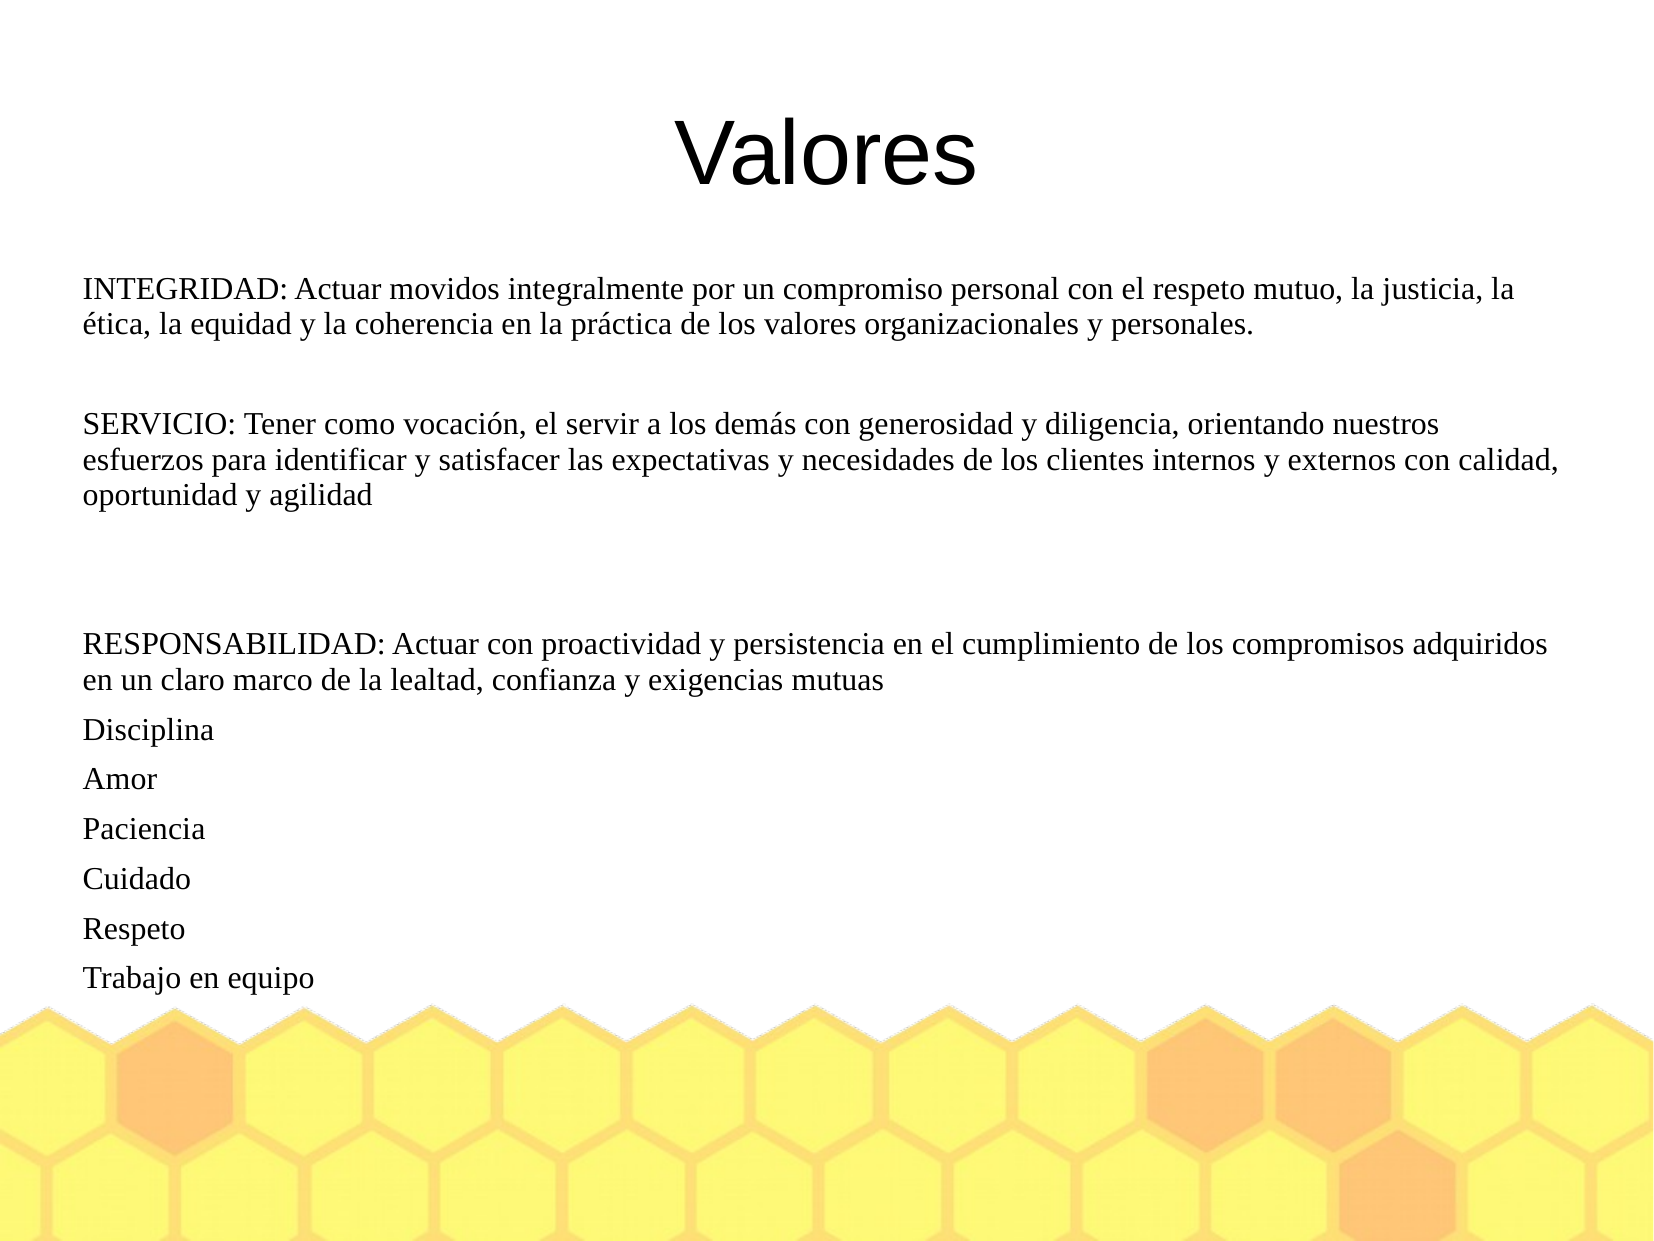

# Valores
INTEGRIDAD: Actuar movidos integralmente por un compromiso personal con el respeto mutuo, la justicia, la ética, la equidad y la coherencia en la práctica de los valores organizacionales y personales.
SERVICIO: Tener como vocación, el servir a los demás con generosidad y diligencia, orientando nuestros esfuerzos para identificar y satisfacer las expectativas y necesidades de los clientes internos y externos con calidad, oportunidad y agilidad
RESPONSABILIDAD: Actuar con proactividad y persistencia en el cumplimiento de los compromisos adquiridos en un claro marco de la lealtad, confianza y exigencias mutuas
Disciplina
Amor
Paciencia
Cuidado
Respeto
Trabajo en equipo